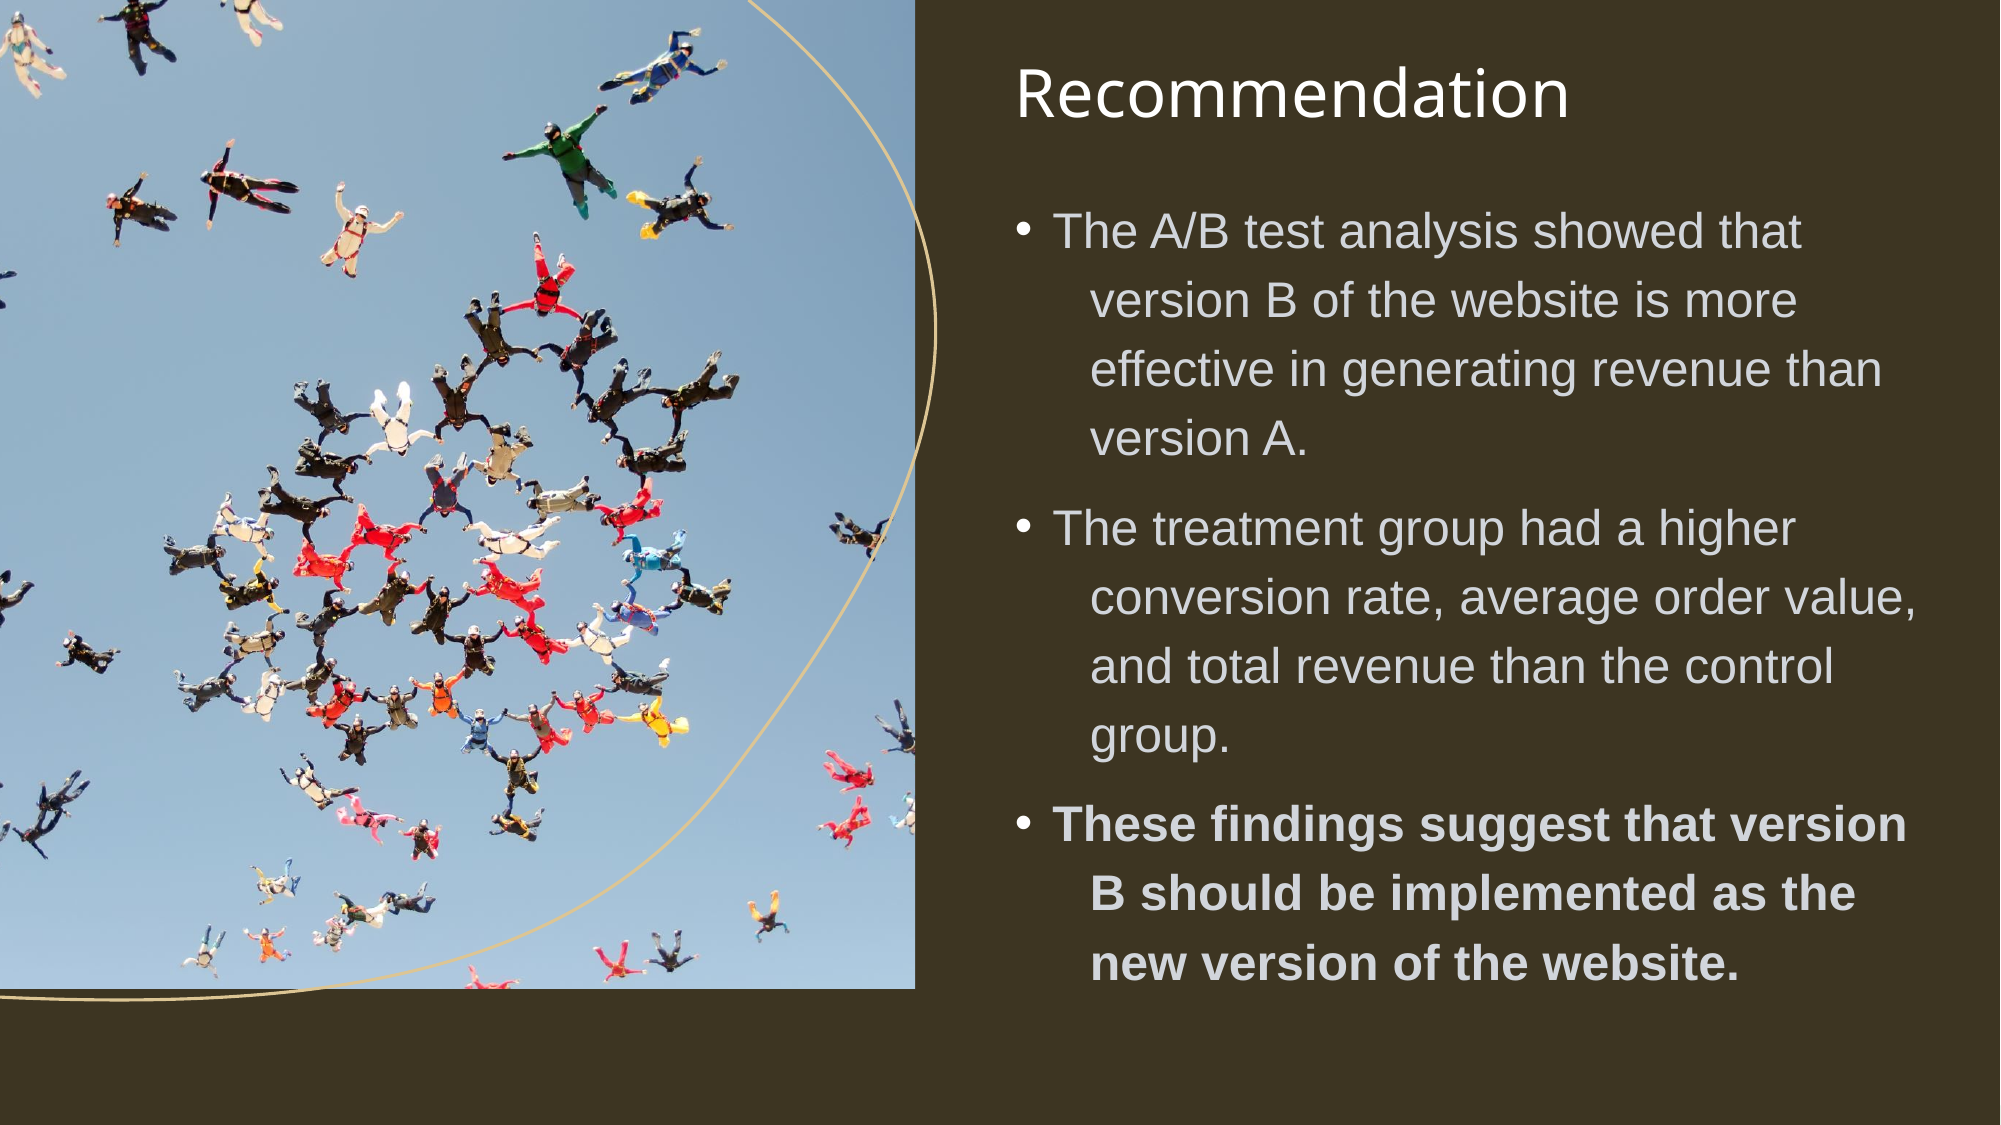

Recommendation
# The A/B test analysis showed that version B of the website is more effective in generating revenue than version A.
The treatment group had a higher conversion rate, average order value, and total revenue than the control group.
These findings suggest that version B should be implemented as the new version of the website.